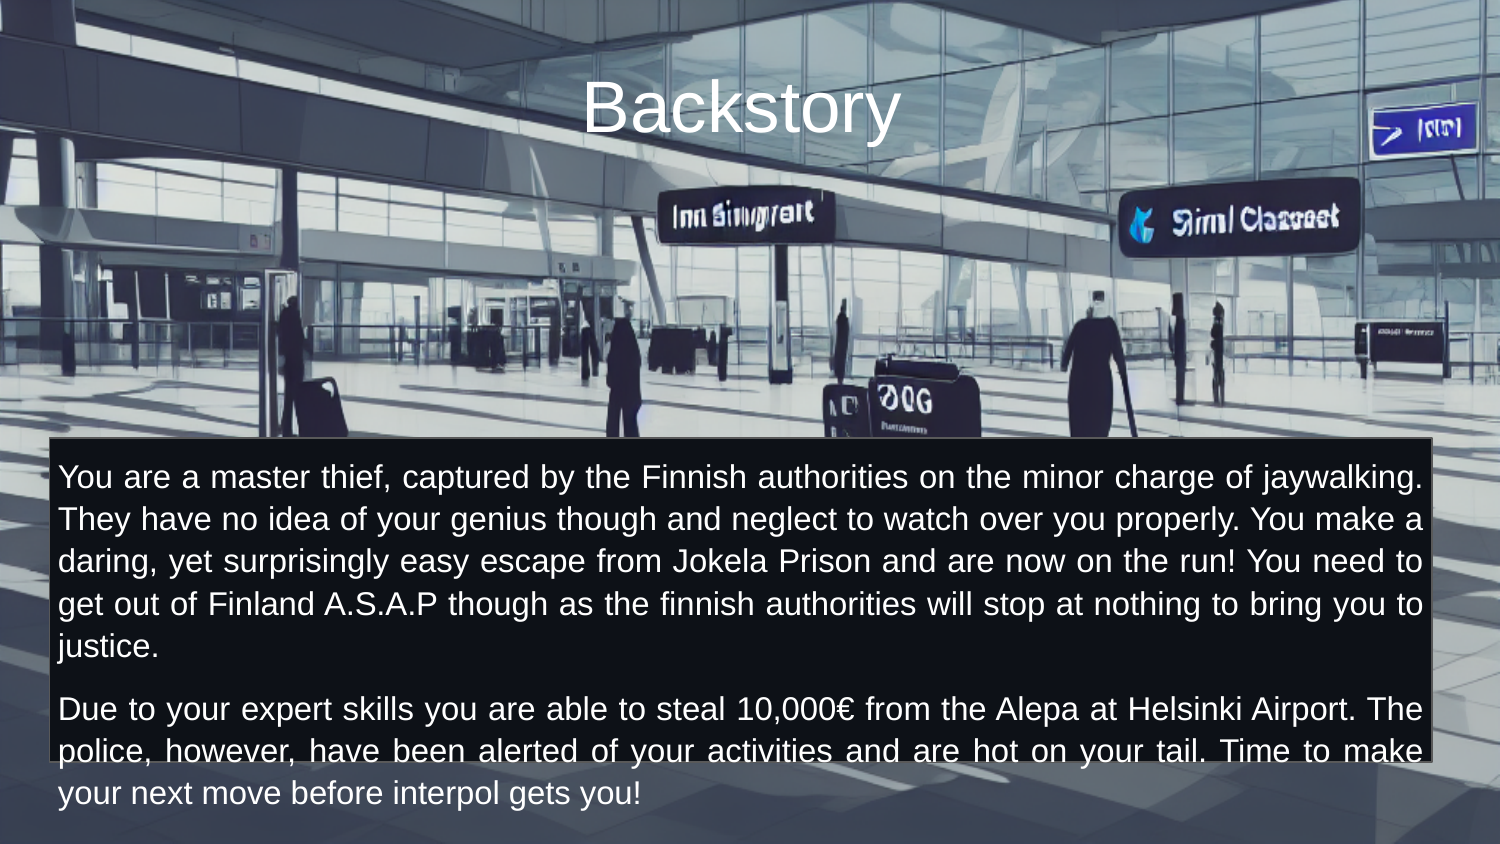

Backstory
# You are a master thief, captured by the Finnish authorities on the minor charge of jaywalking. They have no idea of your genius though and neglect to watch over you properly. You make a daring, yet surprisingly easy escape from Jokela Prison and are now on the run! You need to get out of Finland A.S.A.P though as the finnish authorities will stop at nothing to bring you to justice.
Due to your expert skills you are able to steal 10,000€ from the Alepa at Helsinki Airport. The police, however, have been alerted of your activities and are hot on your tail. Time to make your next move before interpol gets you!